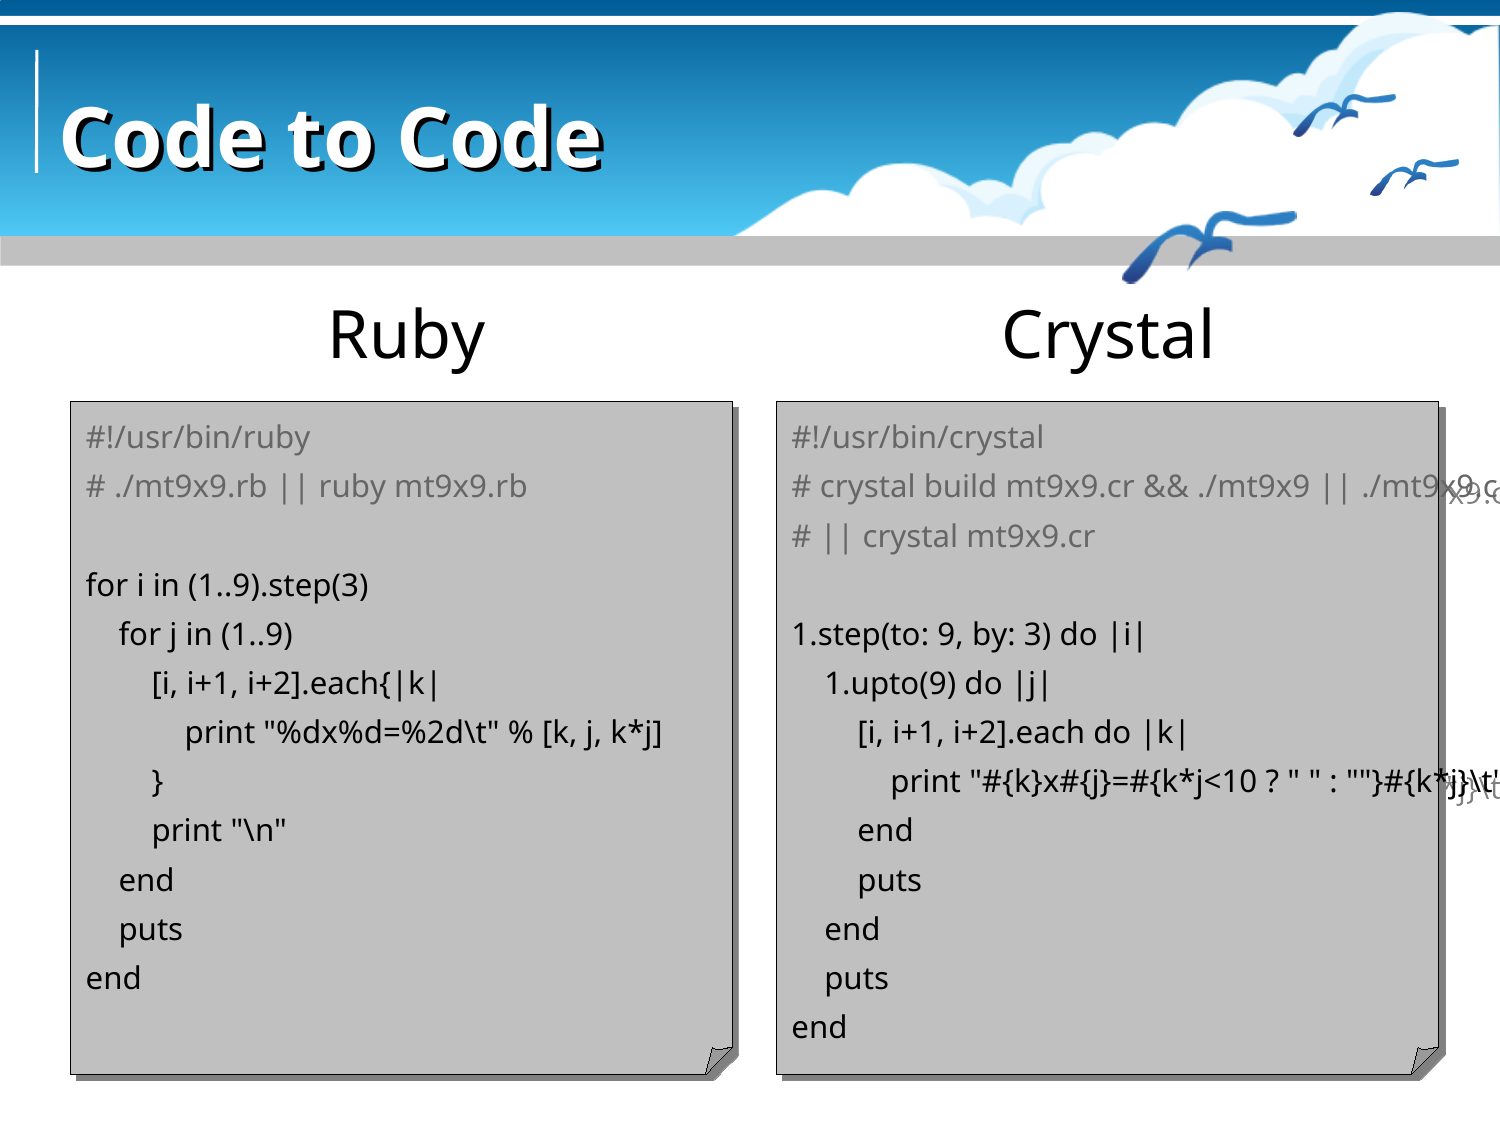

# Code to Code
Crystal
Ruby
#!/usr/bin/ruby
# ./mt9x9.rb || ruby mt9x9.rb
for i in (1..9).step(3)
 for j in (1..9)
 [i, i+1, i+2].each{|k|
 print "%dx%d=%2d\t" % [k, j, k*j]
 }
 print "\n"
 end
 puts
end
#!/usr/bin/crystal
# crystal build mt9x9.cr && ./mt9x9 || ./mt9x9.cr
# || crystal mt9x9.cr
1.step(to: 9, by: 3) do |i|
 1.upto(9) do |j|
 [i, i+1, i+2].each do |k|
 print "#{k}x#{j}=#{k*j<10 ? " " : ""}#{k*j}\t"
 end
 puts
 end
 puts
end